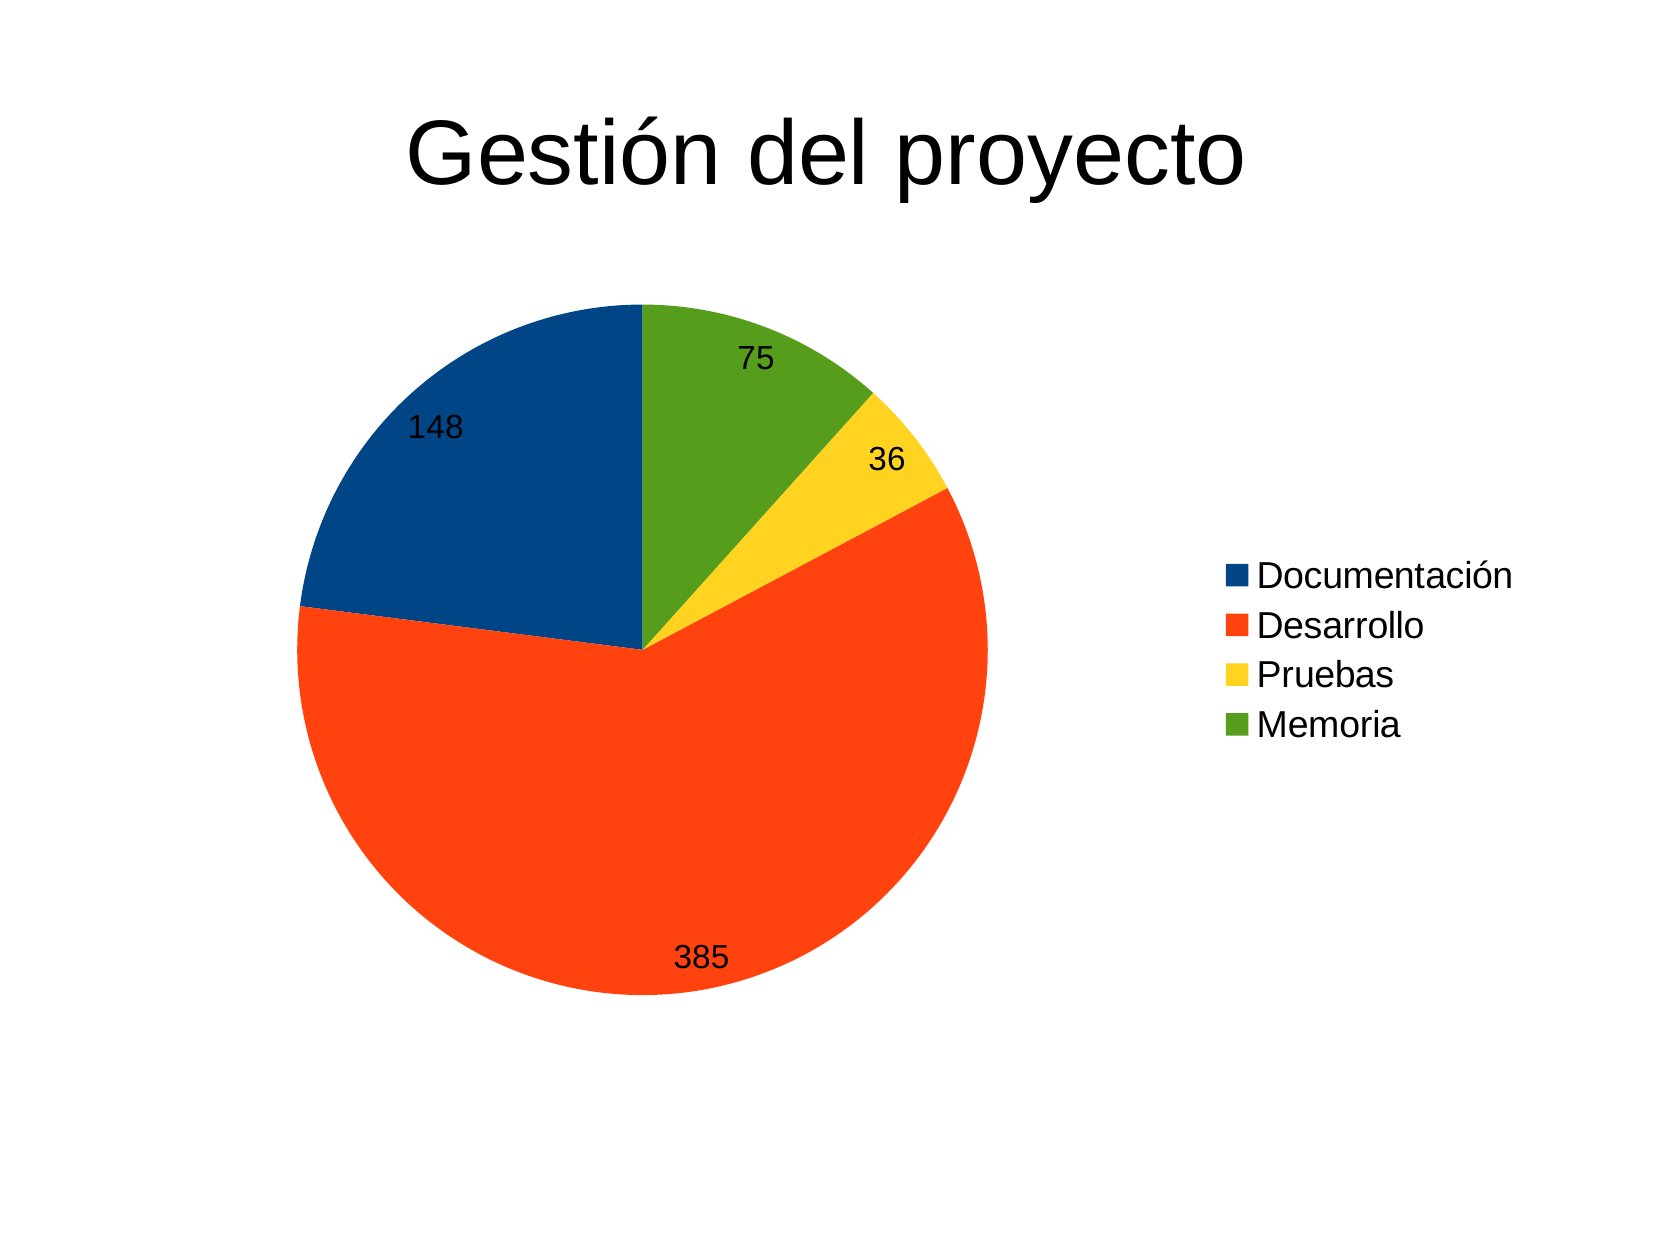

# Gestión del proyecto
### Chart
| Category | Horas |
|---|---|
| Documentación | 148.0 |
| Desarrollo | 385.0 |
| Pruebas | 36.0 |
| Memoria | 75.0 |